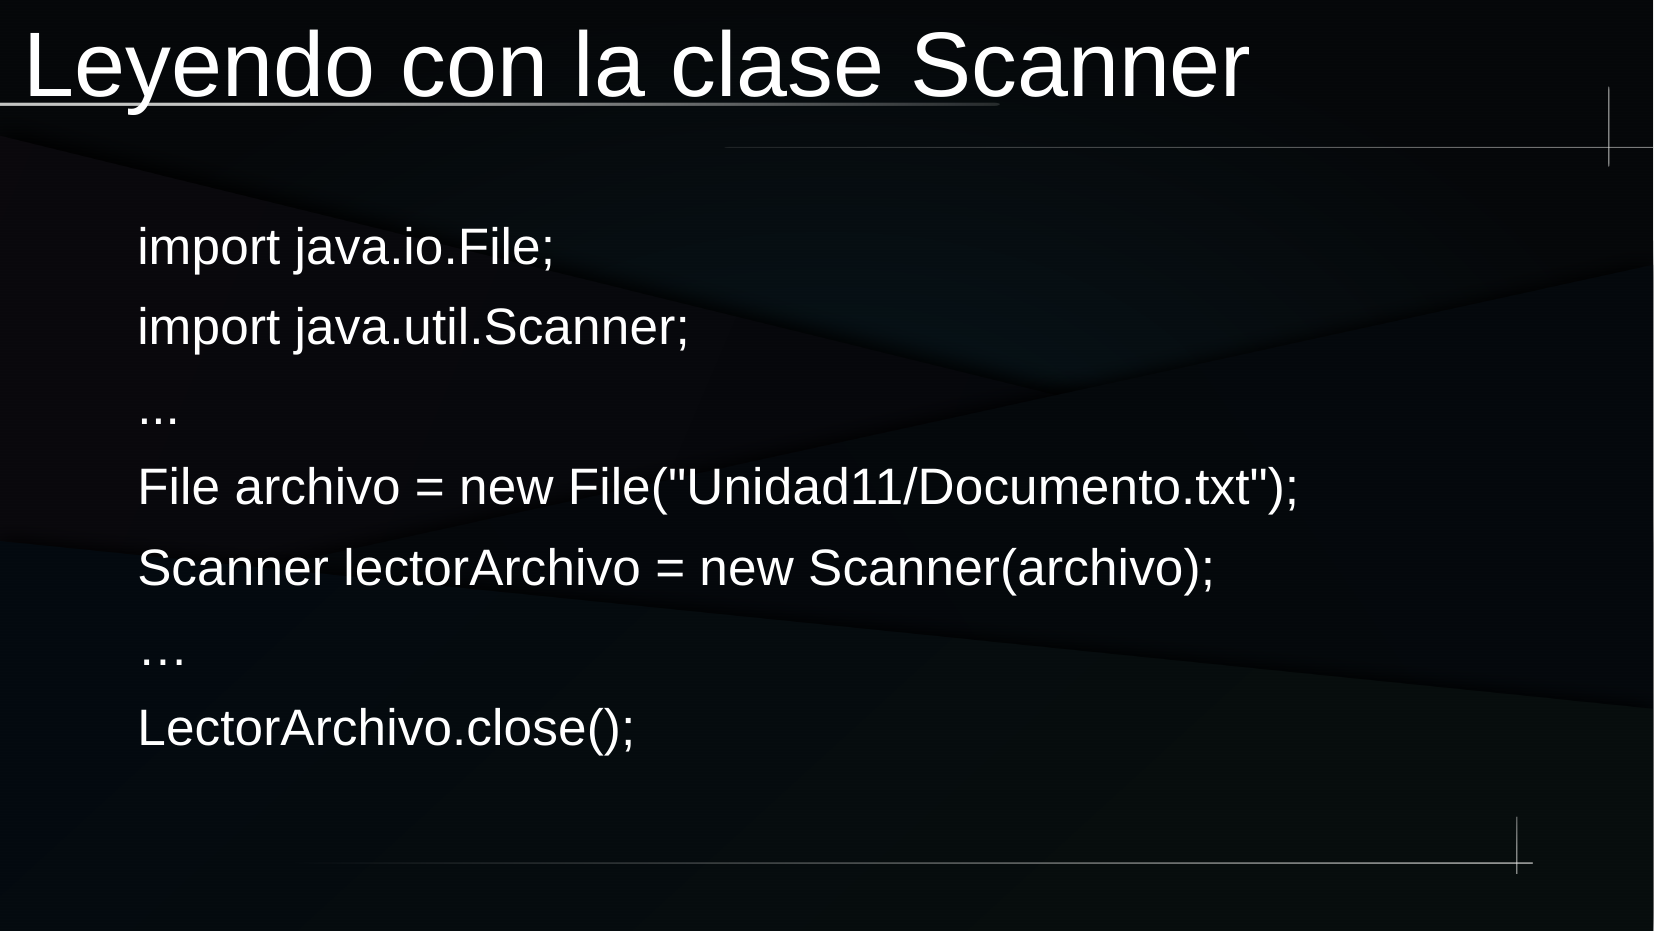

# Leyendo con la clase Scanner
import java.io.File;
import java.util.Scanner;
...
File archivo = new File("Unidad11/Documento.txt");
Scanner lectorArchivo = new Scanner(archivo);
…
LectorArchivo.close();